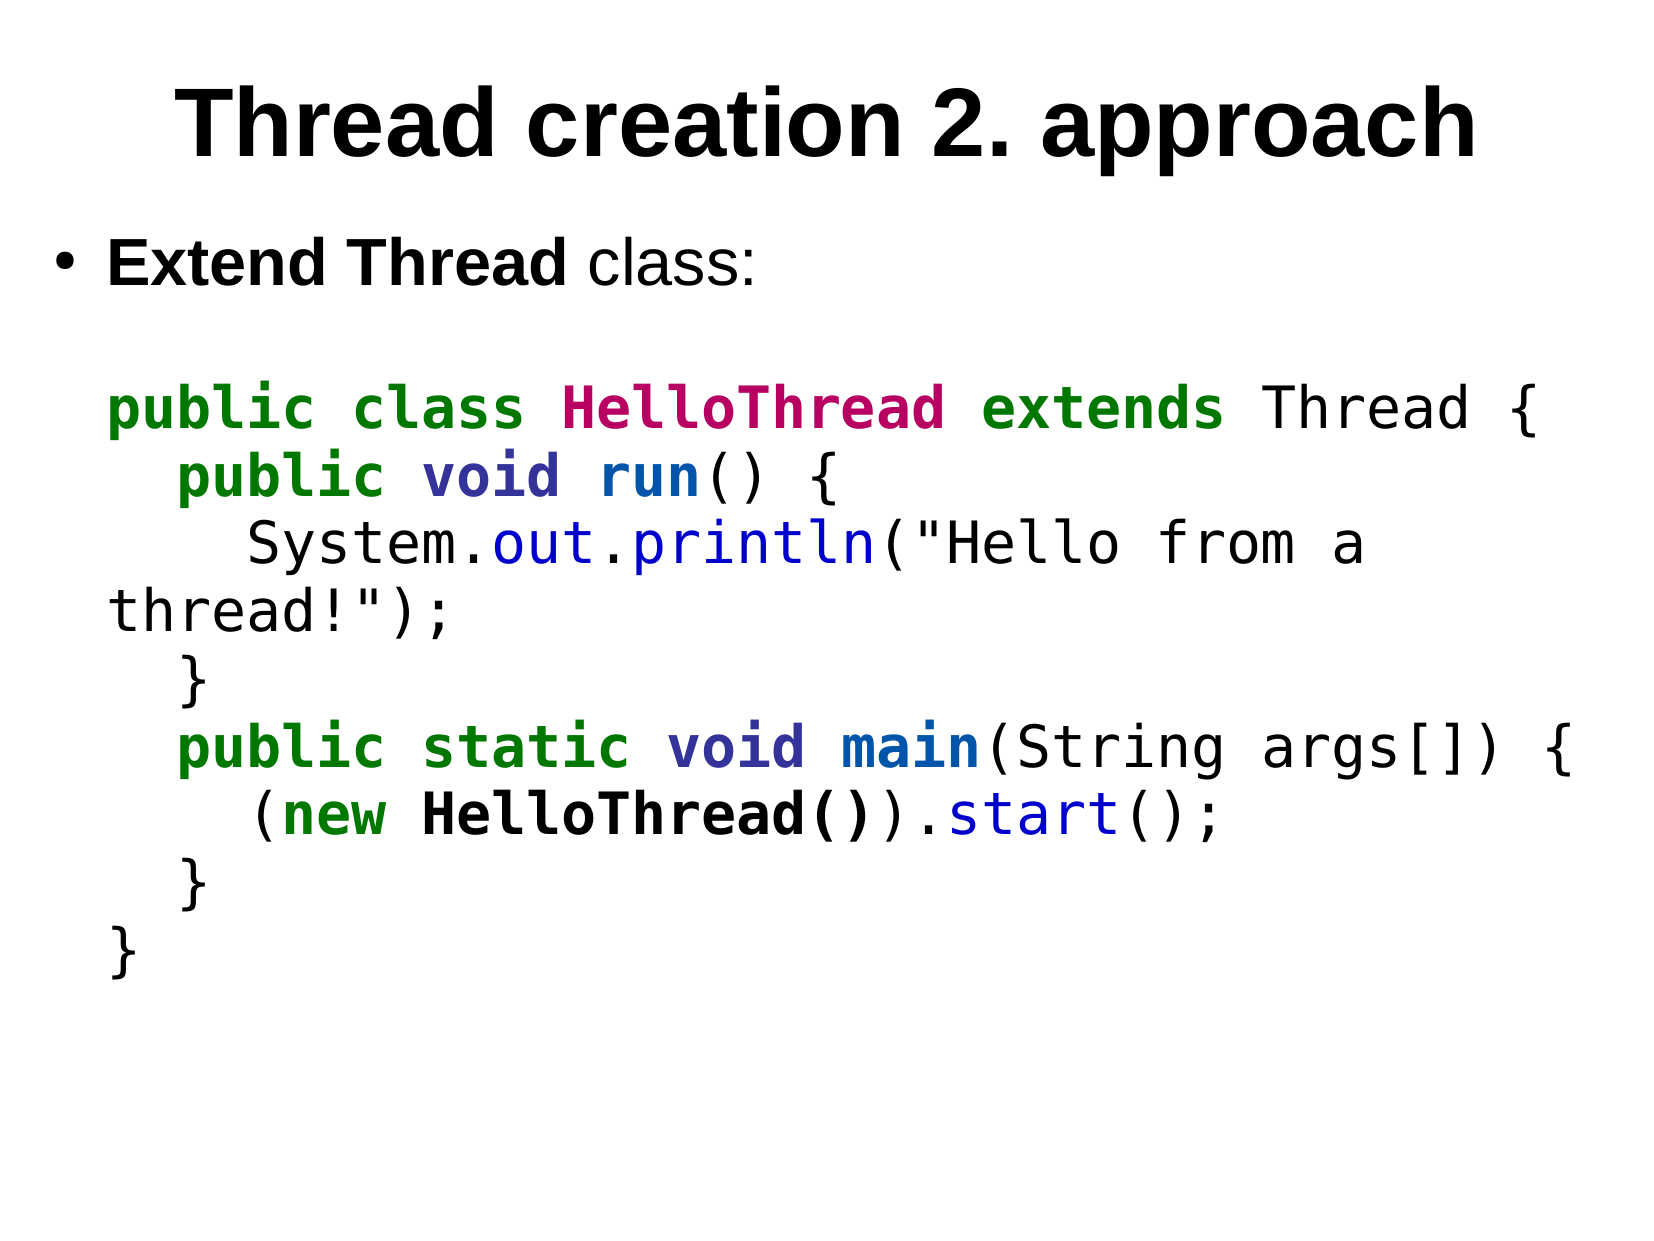

# Thread creation 2. approach
Extend Thread class:
public class HelloThread extends Thread {
 public void run() {
 System.out.println("Hello from a thread!");
 }
 public static void main(String args[]) {
 (new HelloThread()).start();
 }
}